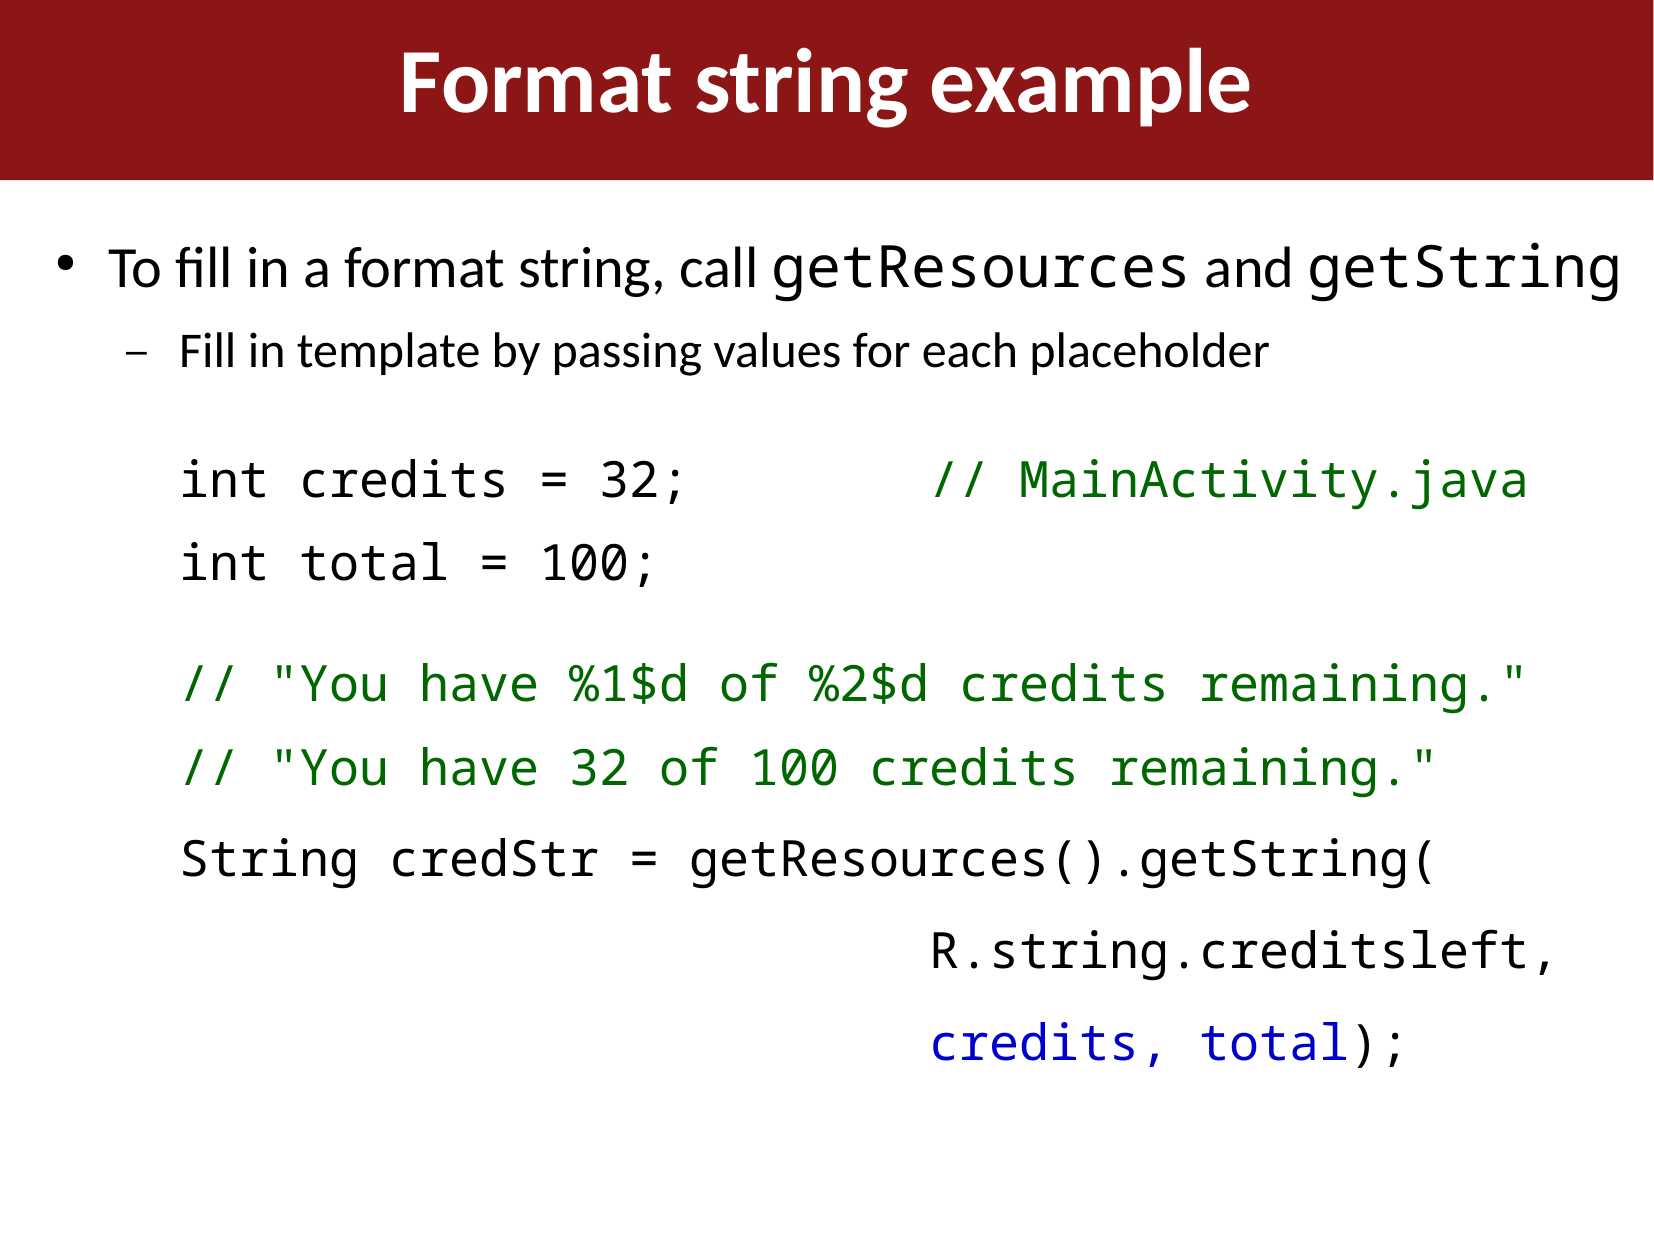

# Format string example
To fill in a format string, call getResources and getString
Fill in template by passing values for each placeholder
int credits = 32; // MainActivity.java
int total = 100;
// "You have %1$d of %2$d credits remaining."
// "You have 32 of 100 credits remaining."
String credStr = getResources().getString(
 R.string.creditsleft,
 credits, total);